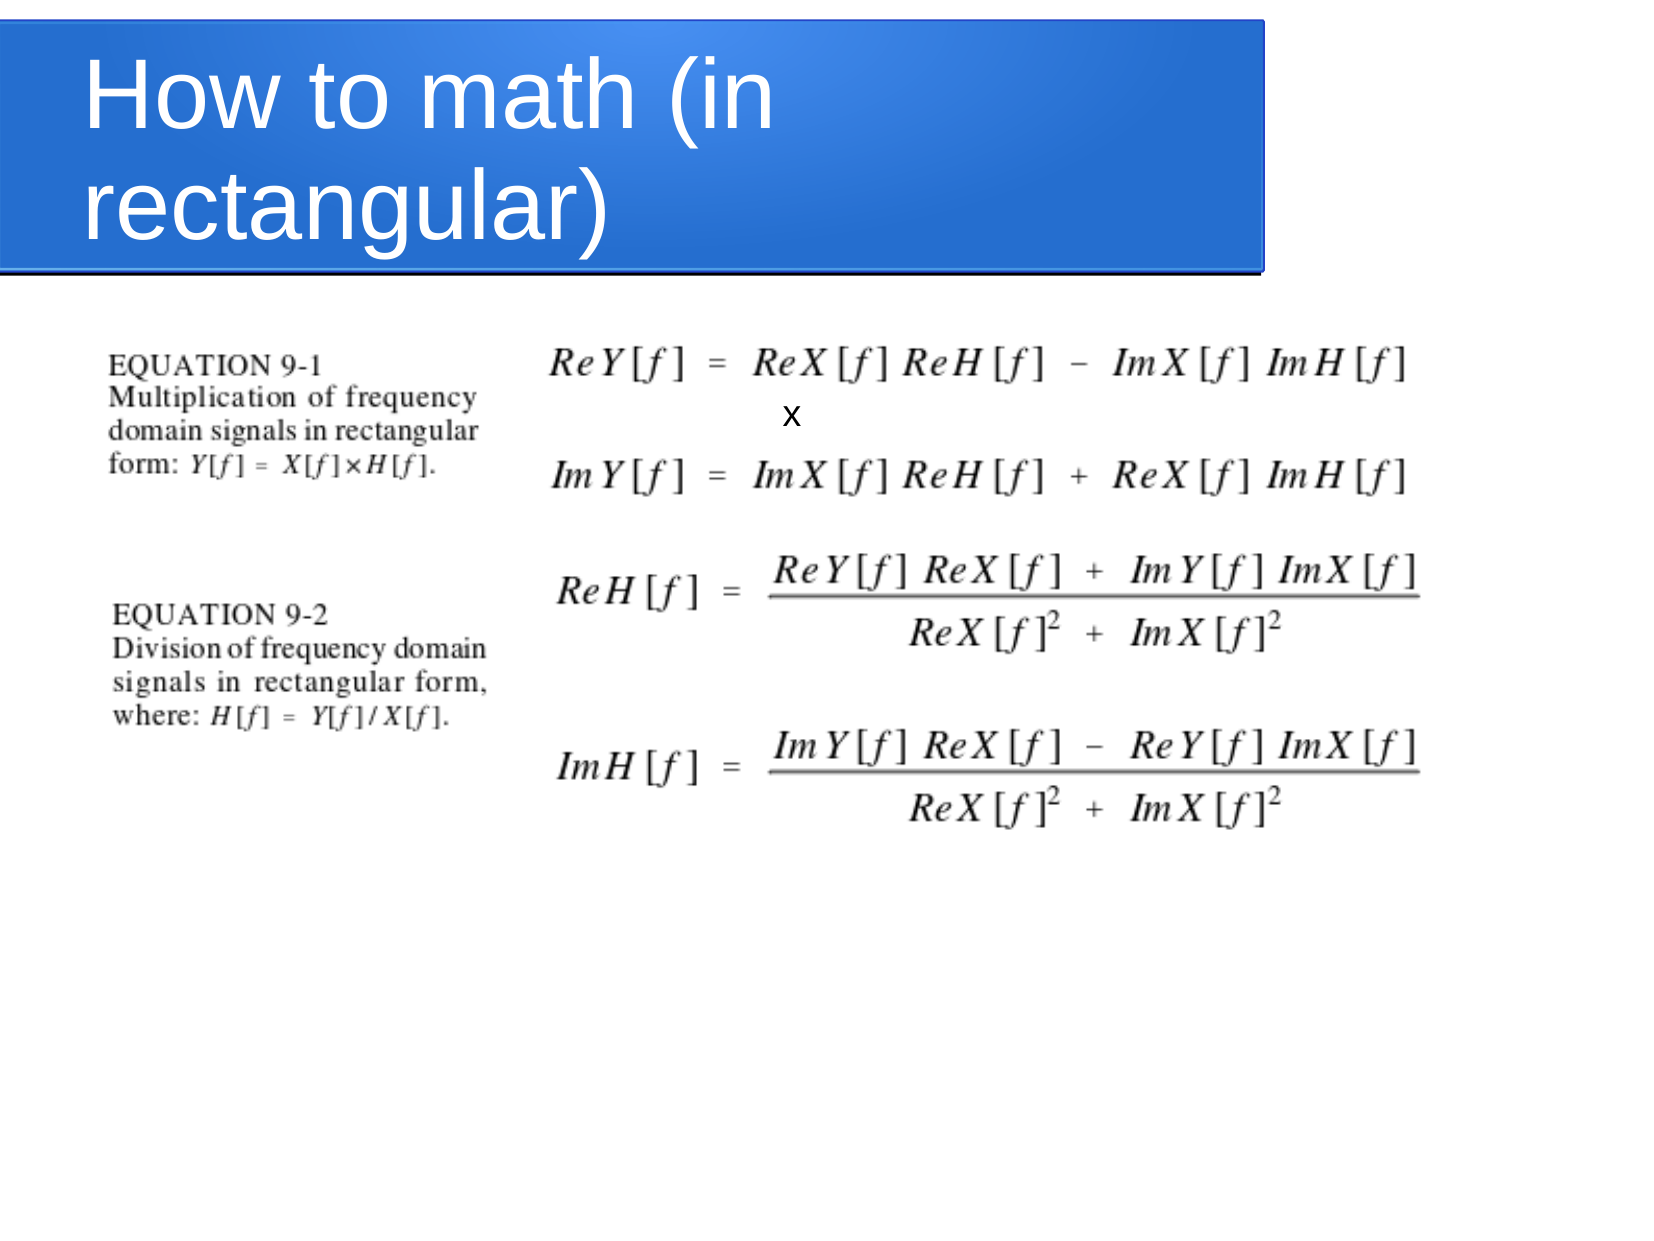

# How to math (in rectangular)
x